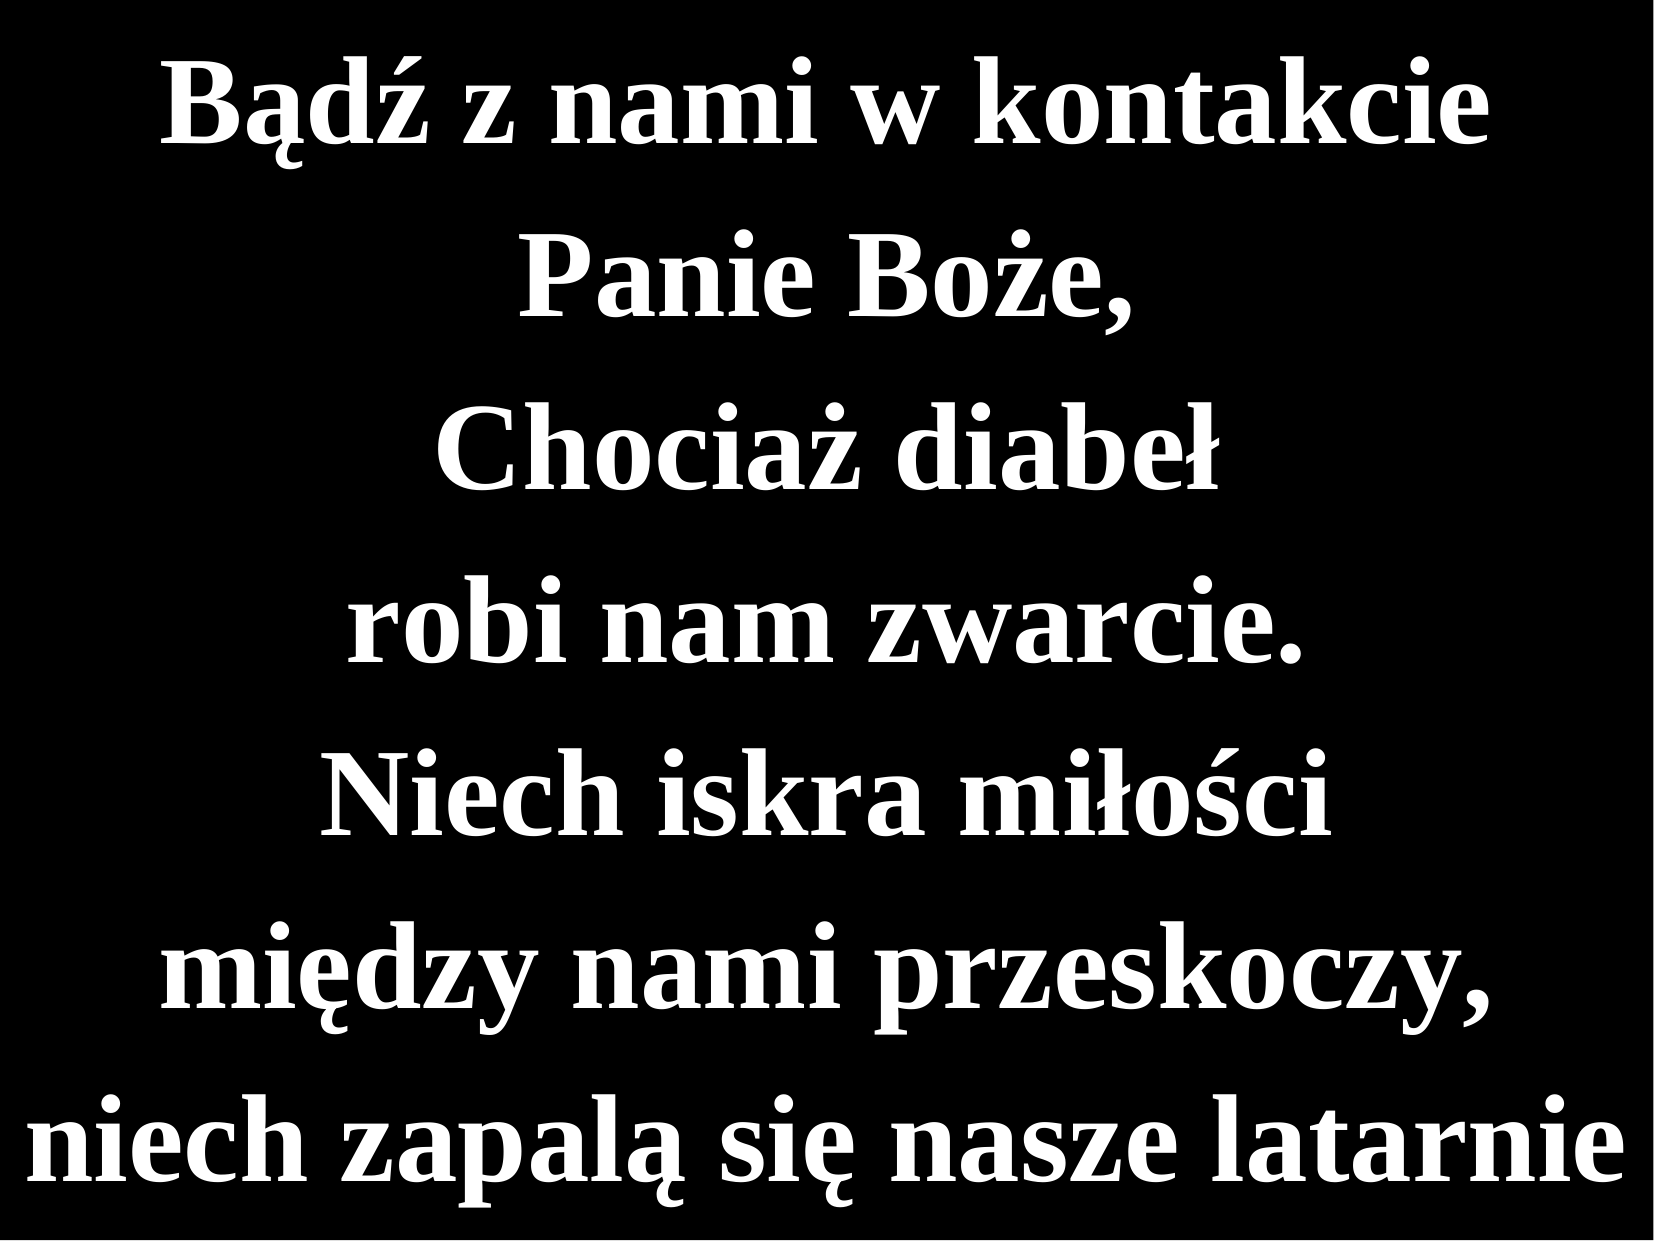

# Bądź z nami w kontakcie ppp Panie Boże, ppp Chociaż diabeł ppp robi nam zwarcie. ppp Niech iskra miłości ppp między nami przeskoczy, ppp niech zapalą się nasze latarnie